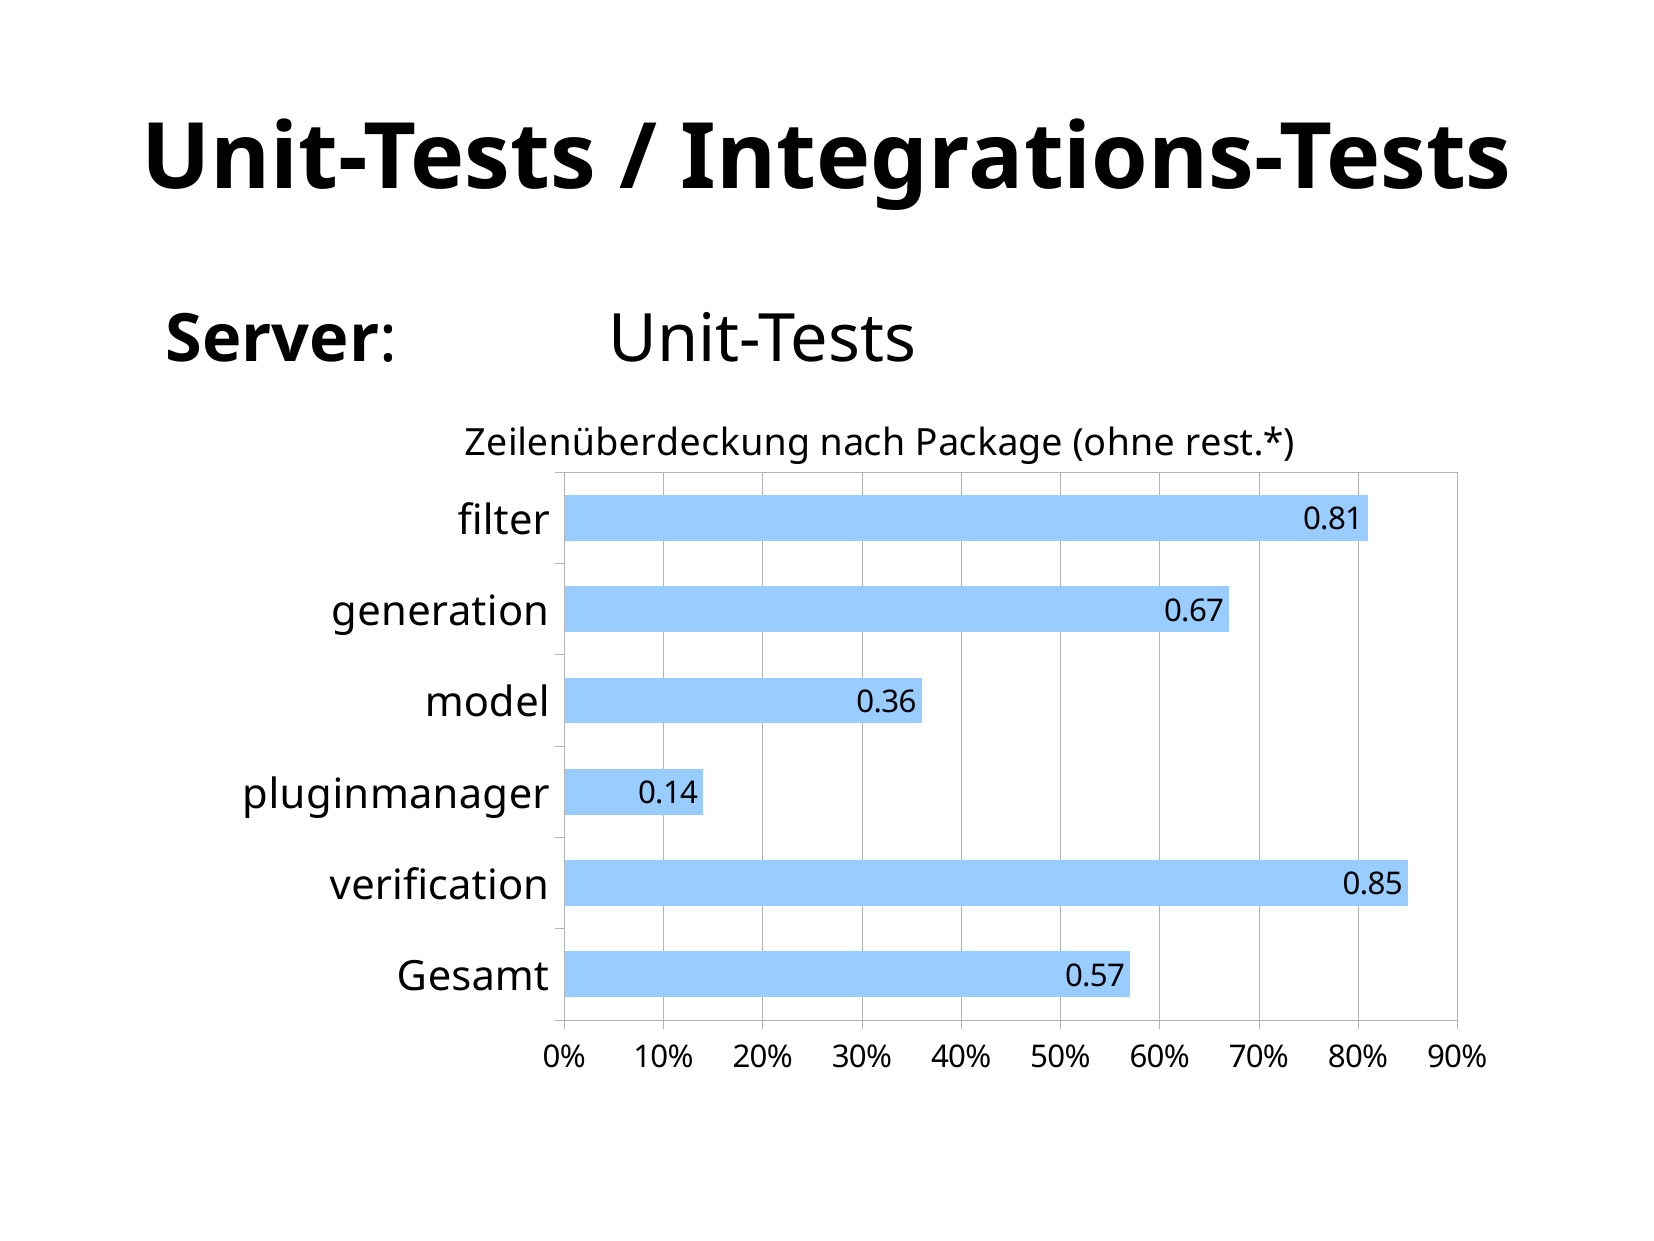

# Unit-Tests / Integrations-Tests
Server:			Unit-Tests
### Chart: Zeilenüberdeckung nach Package (ohne rest.*)
| Category | Spalte 1 |
|---|---|
| Gesamt | 0.57 |
| verification | 0.85 |
| pluginmanager | 0.14 |
| model | 0.36 |
| generation | 0.67 |
| filter | 0.81 |